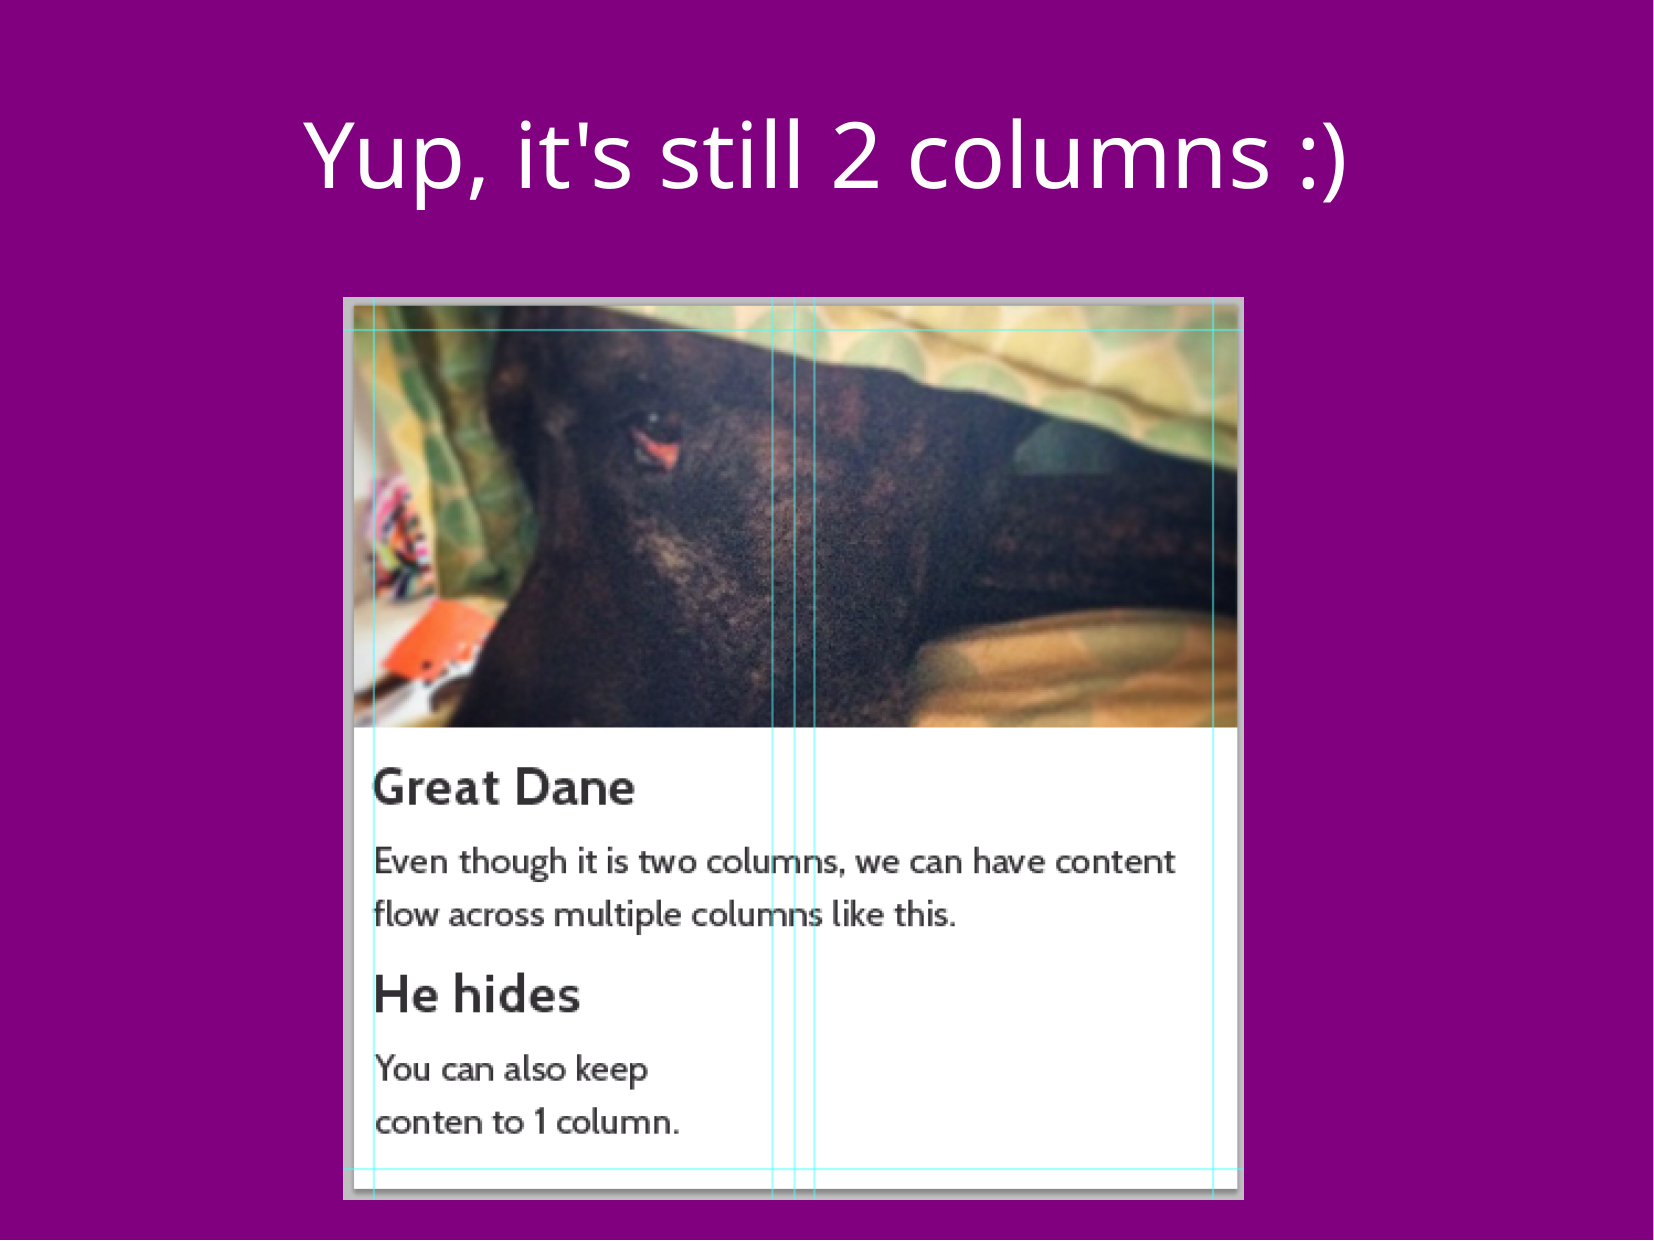

# Yup, it's still 2 columns :)